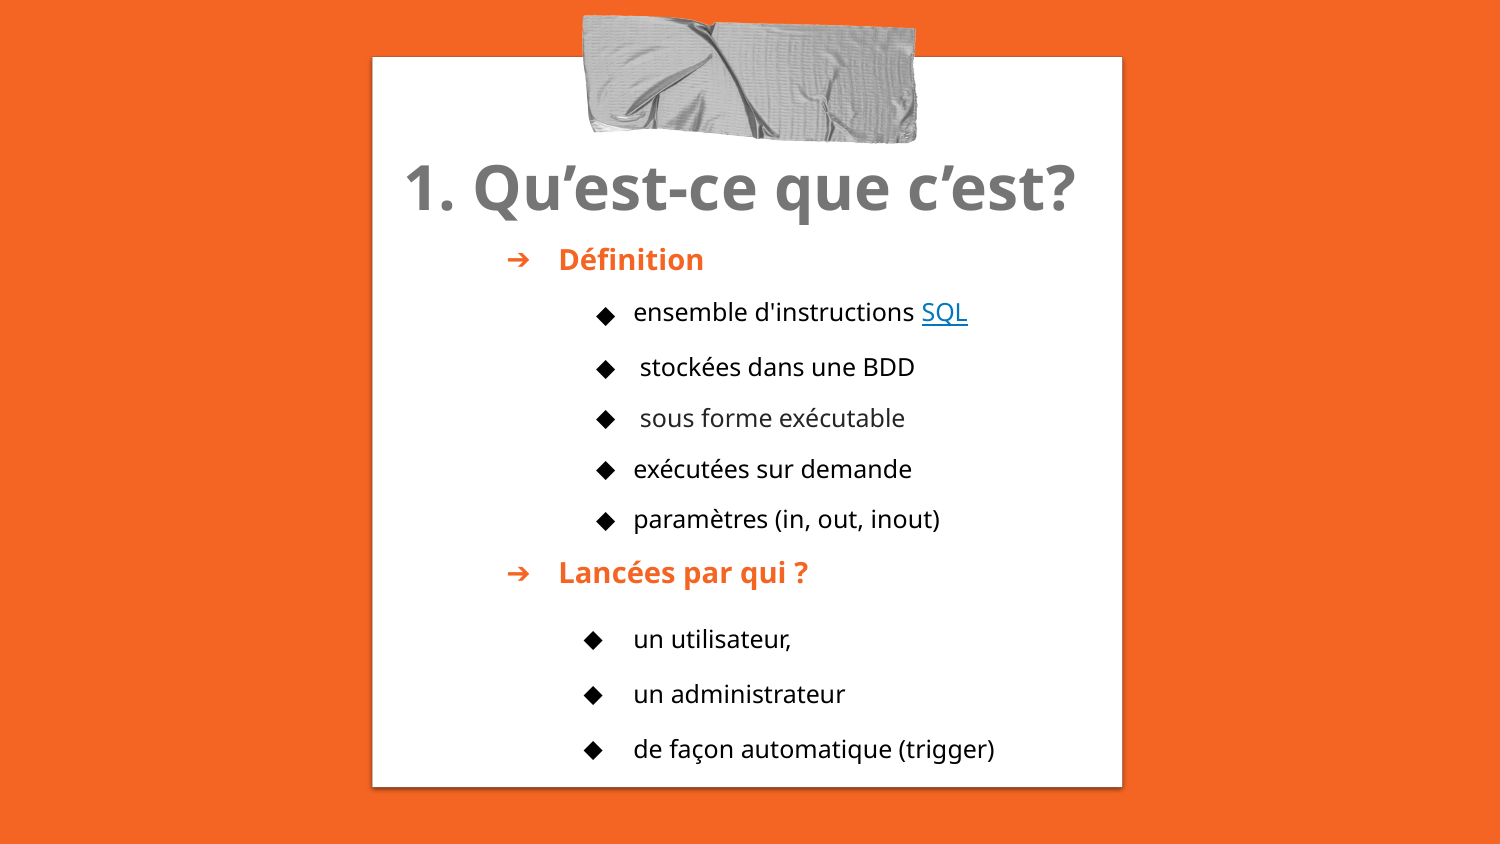

1. Qu’est-ce que c’est?
# Définition
ensemble d'instructions SQL
 stockées dans une BDD
 sous forme exécutable
exécutées sur demande
paramètres (in, out, inout)
Lancées par qui ?
un utilisateur,
un administrateur
de façon automatique (trigger)